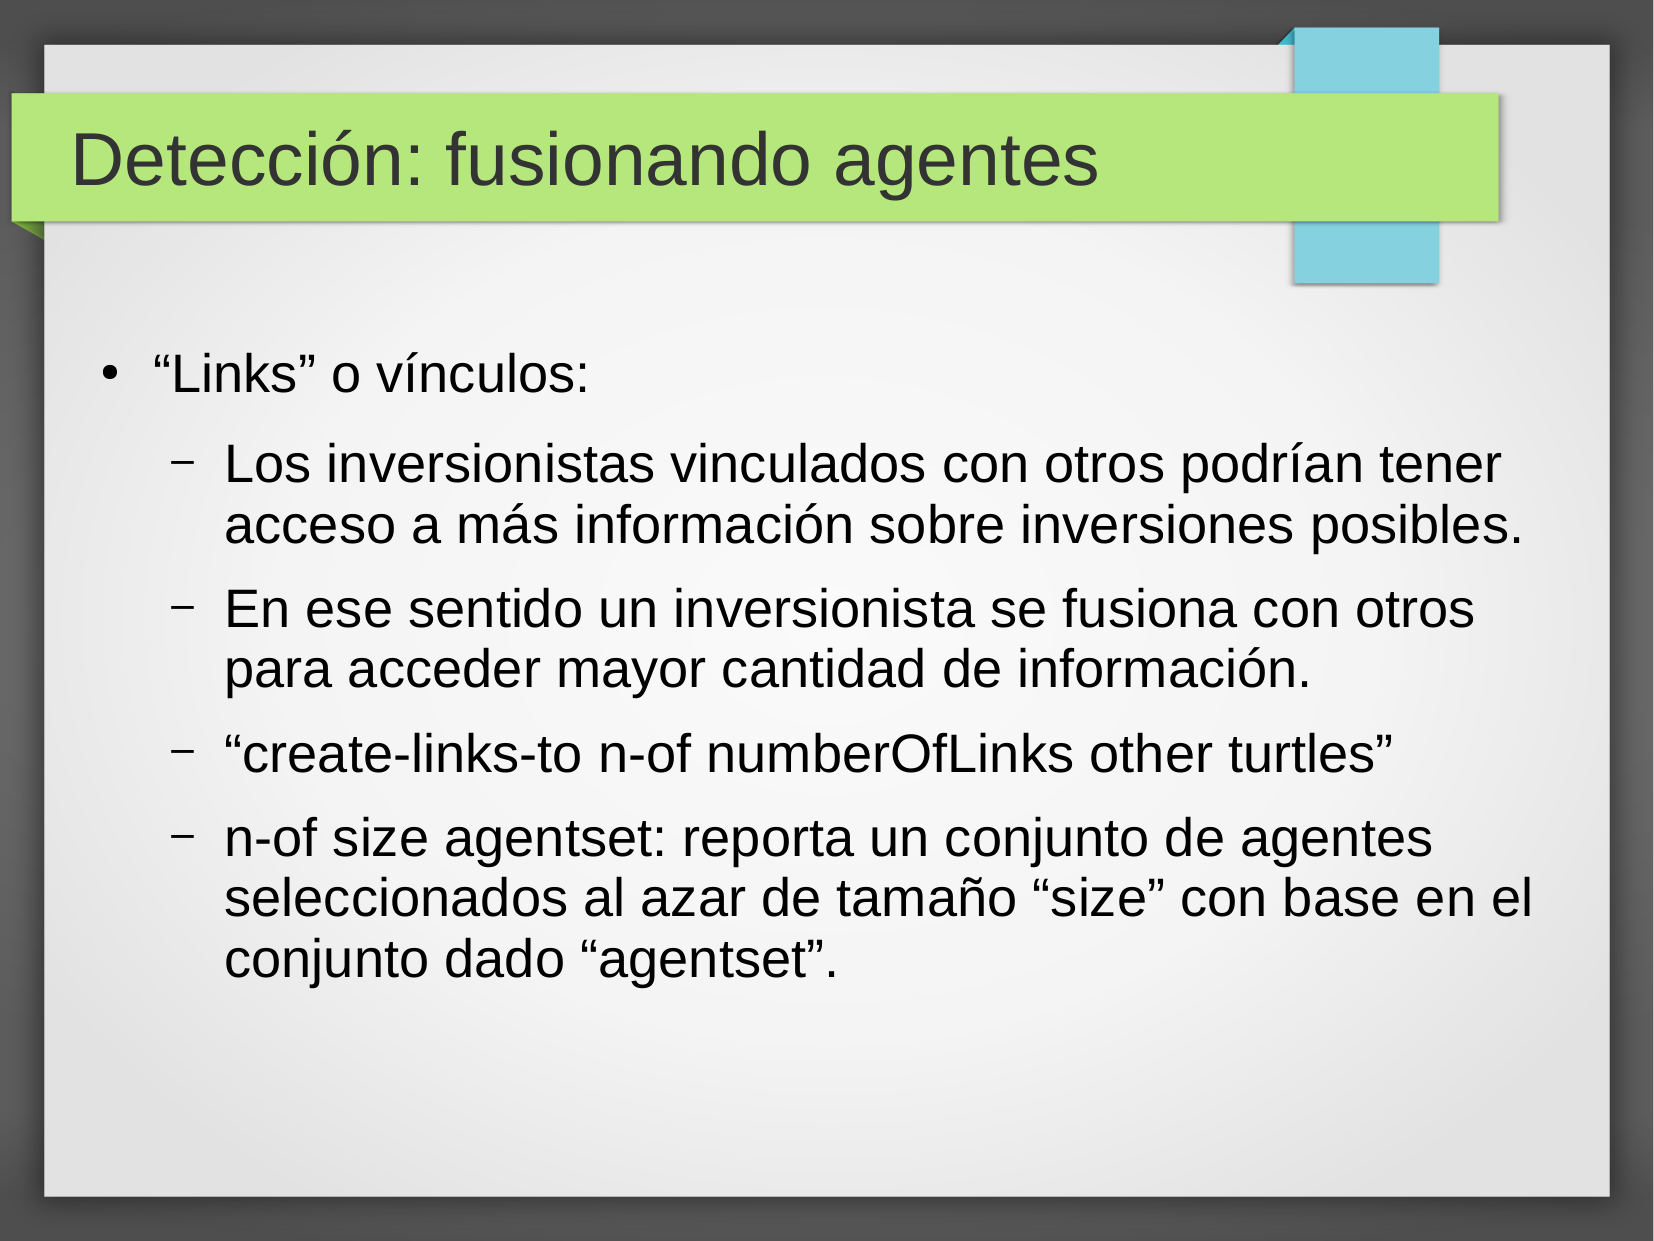

# Detección: fusionando agentes
“Links” o vínculos:
Los inversionistas vinculados con otros podrían tener acceso a más información sobre inversiones posibles.
En ese sentido un inversionista se fusiona con otros para acceder mayor cantidad de información.
“create-links-to n-of numberOfLinks other turtles”
n-of size agentset: reporta un conjunto de agentes seleccionados al azar de tamaño “size” con base en el conjunto dado “agentset”.